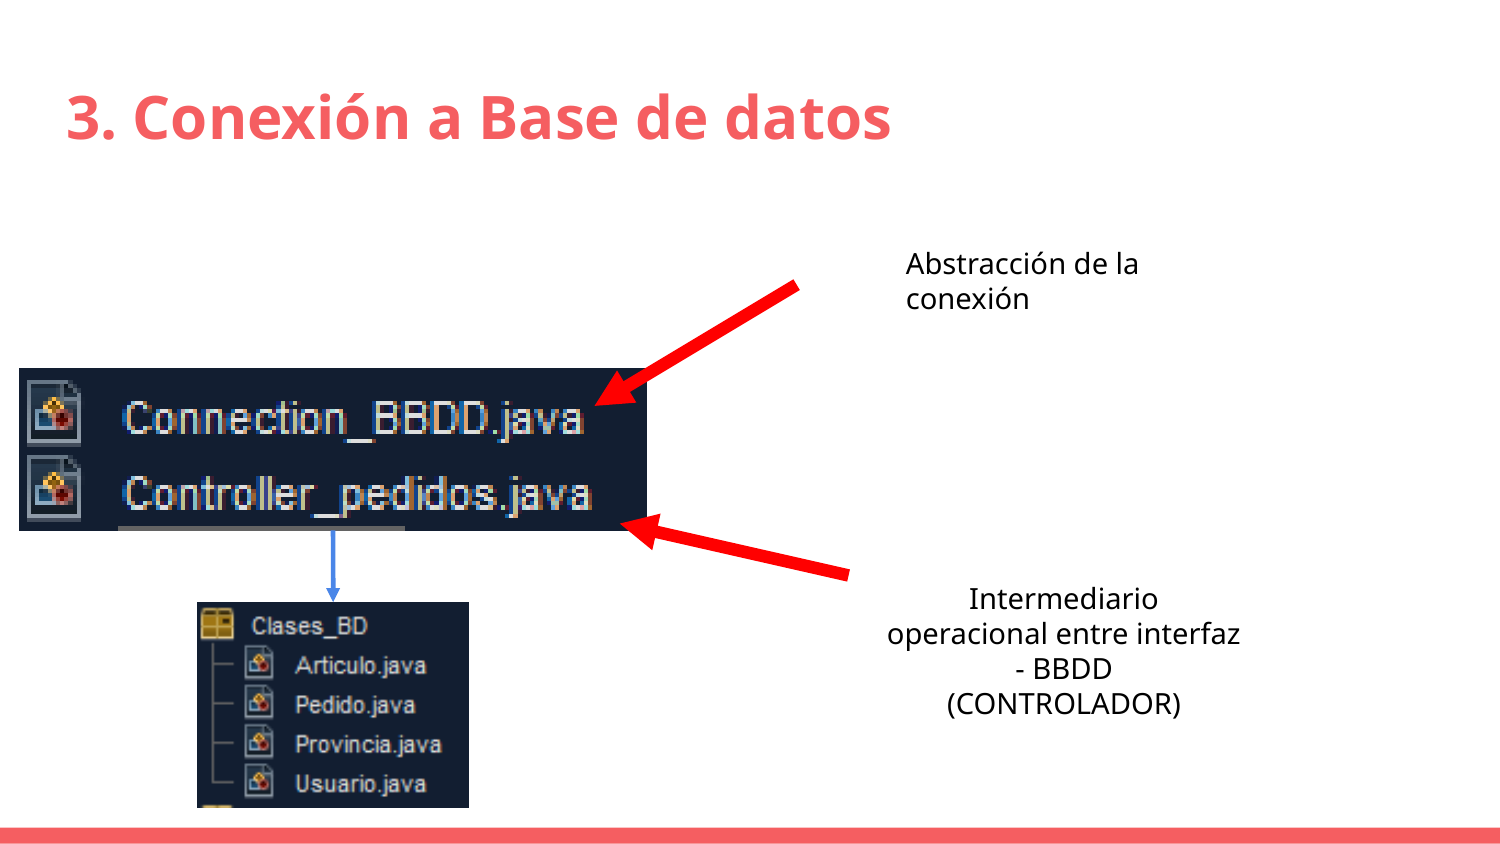

# 3. Conexión a Base de datos
Abstracción de la conexión
Intermediario operacional entre interfaz - BBDD
(CONTROLADOR)